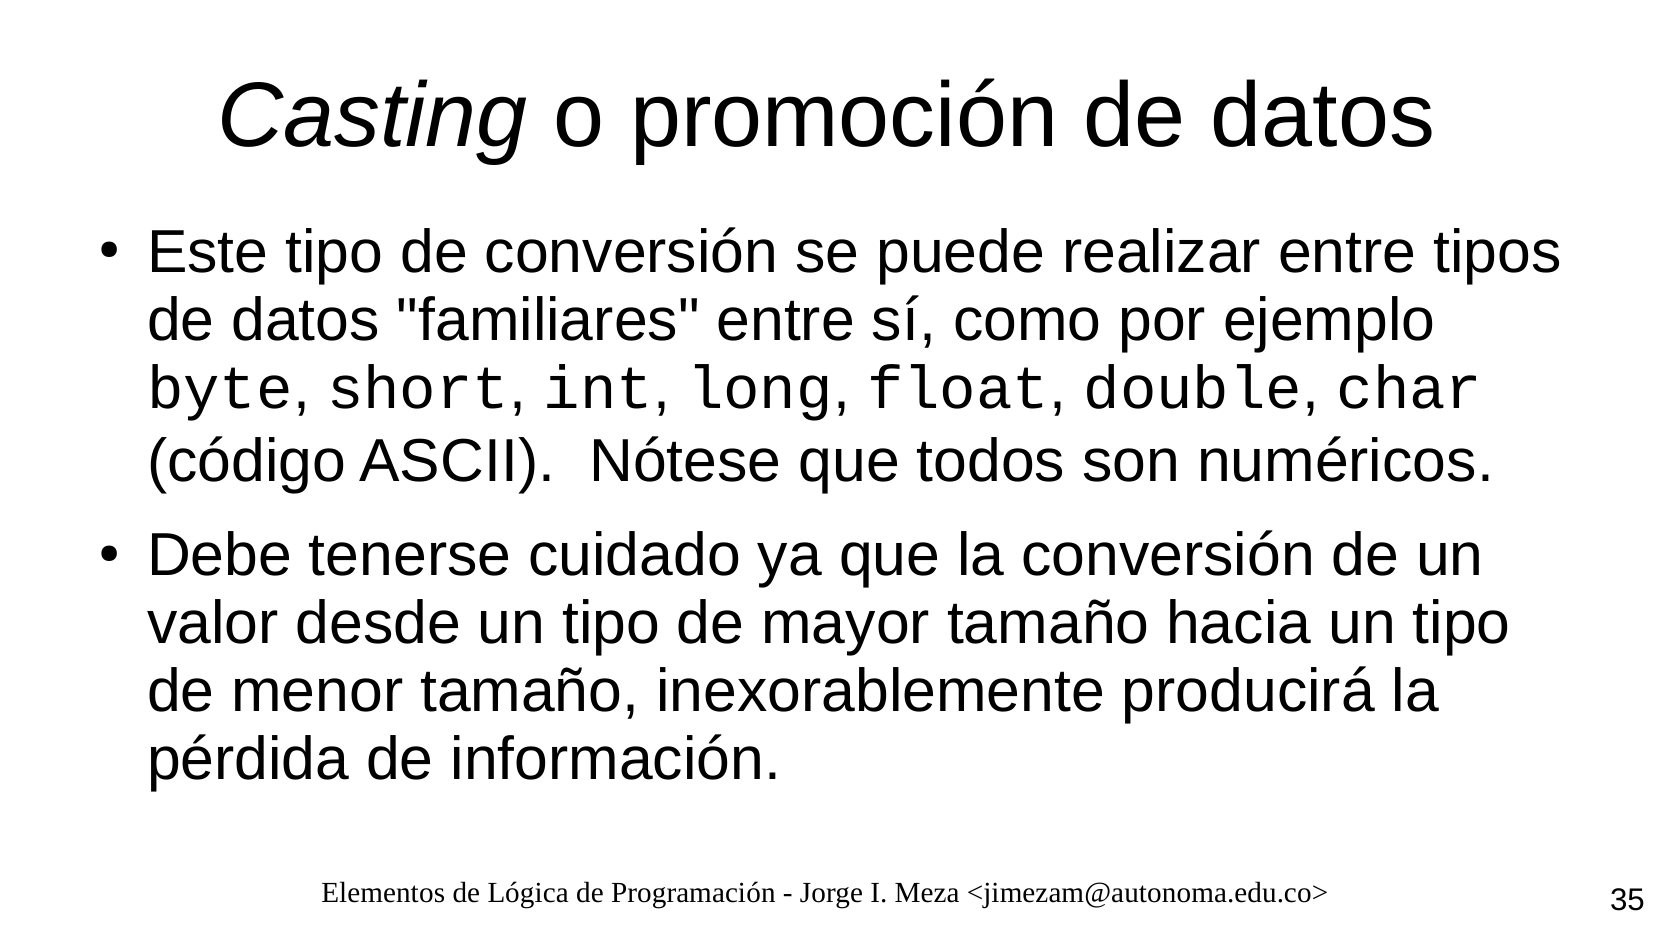

# Casting o promoción de datos
Este tipo de conversión se puede realizar entre tipos de datos "familiares" entre sí, como por ejemplo byte, short, int, long, float, double, char (código ASCII). Nótese que todos son numéricos.
Debe tenerse cuidado ya que la conversión de un valor desde un tipo de mayor tamaño hacia un tipo de menor tamaño, inexorablemente producirá la pérdida de información.
Elementos de Lógica de Programación - Jorge I. Meza <jimezam@autonoma.edu.co>